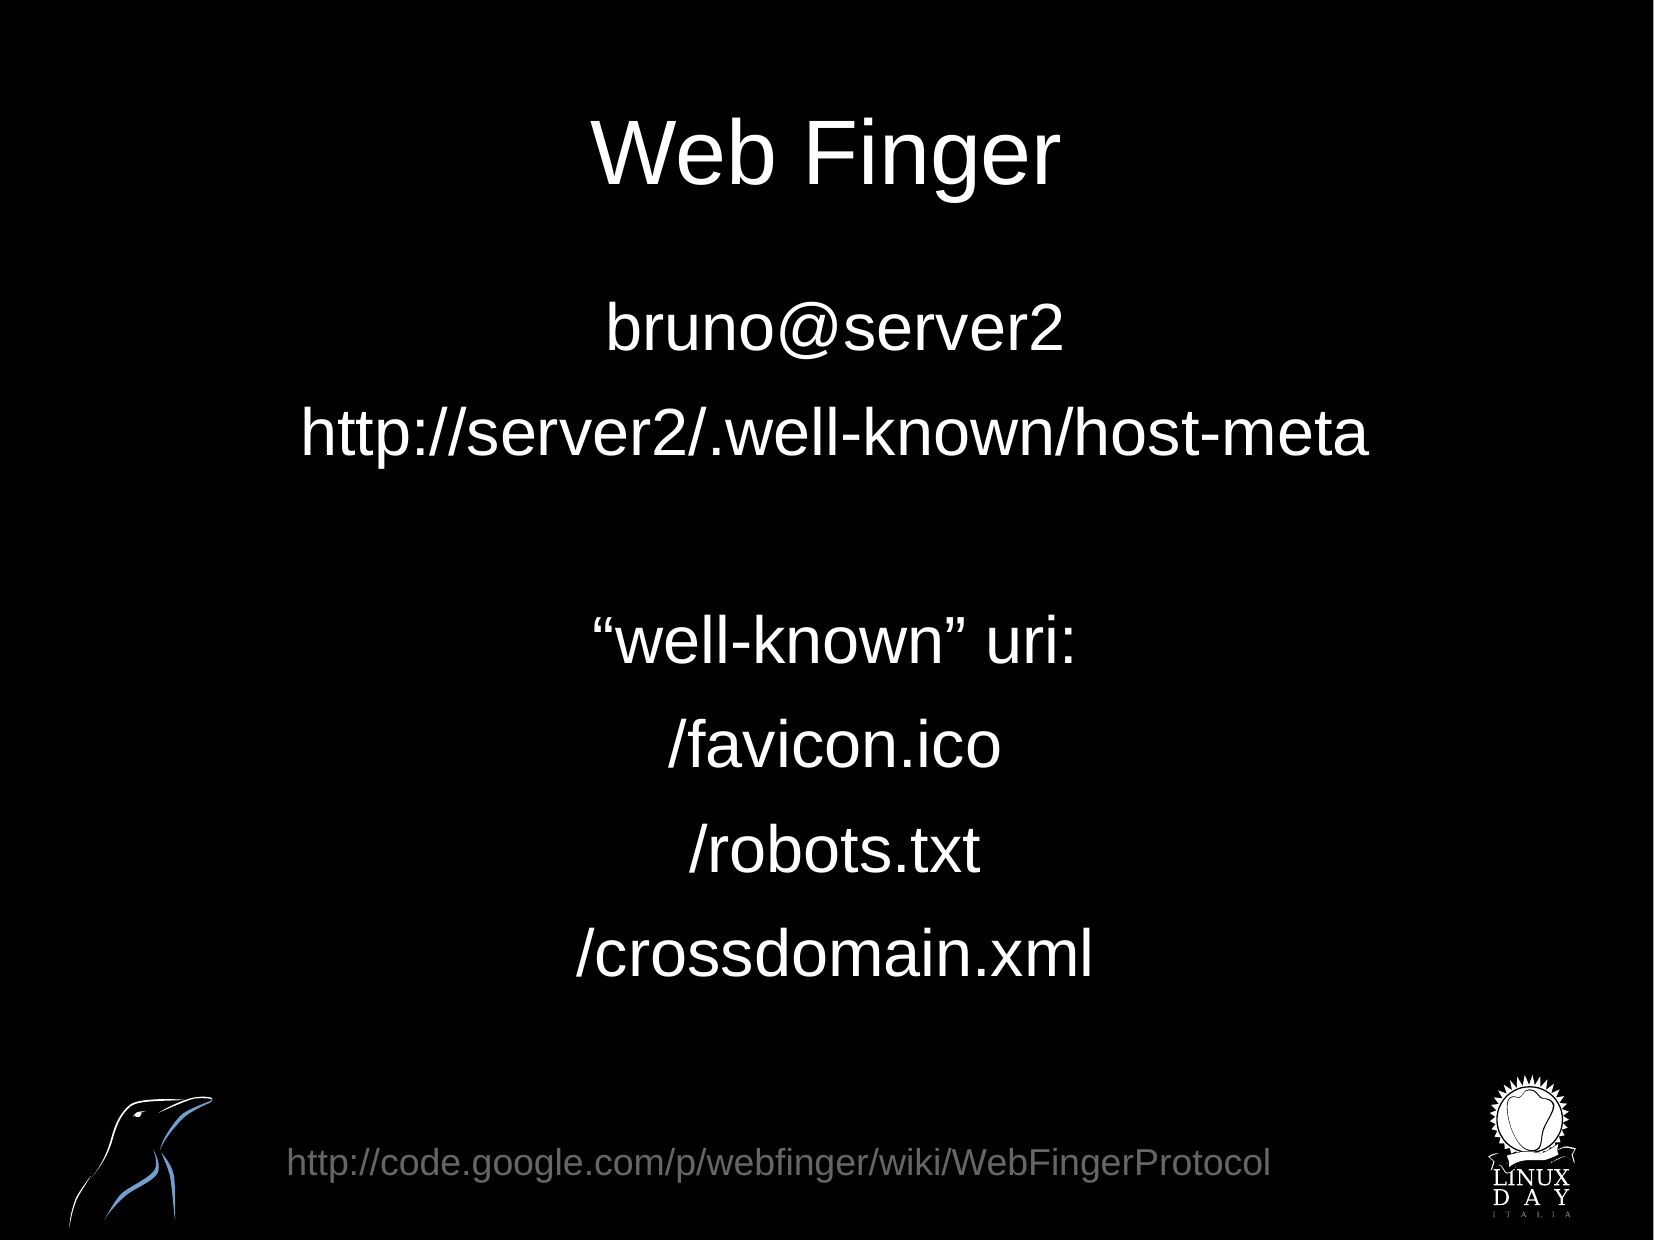

# Web Finger
bruno@server2
http://server2/.well-known/host-meta
“well-known” uri:
/favicon.ico
/robots.txt
/crossdomain.xml
http://code.google.com/p/webfinger/wiki/WebFingerProtocol